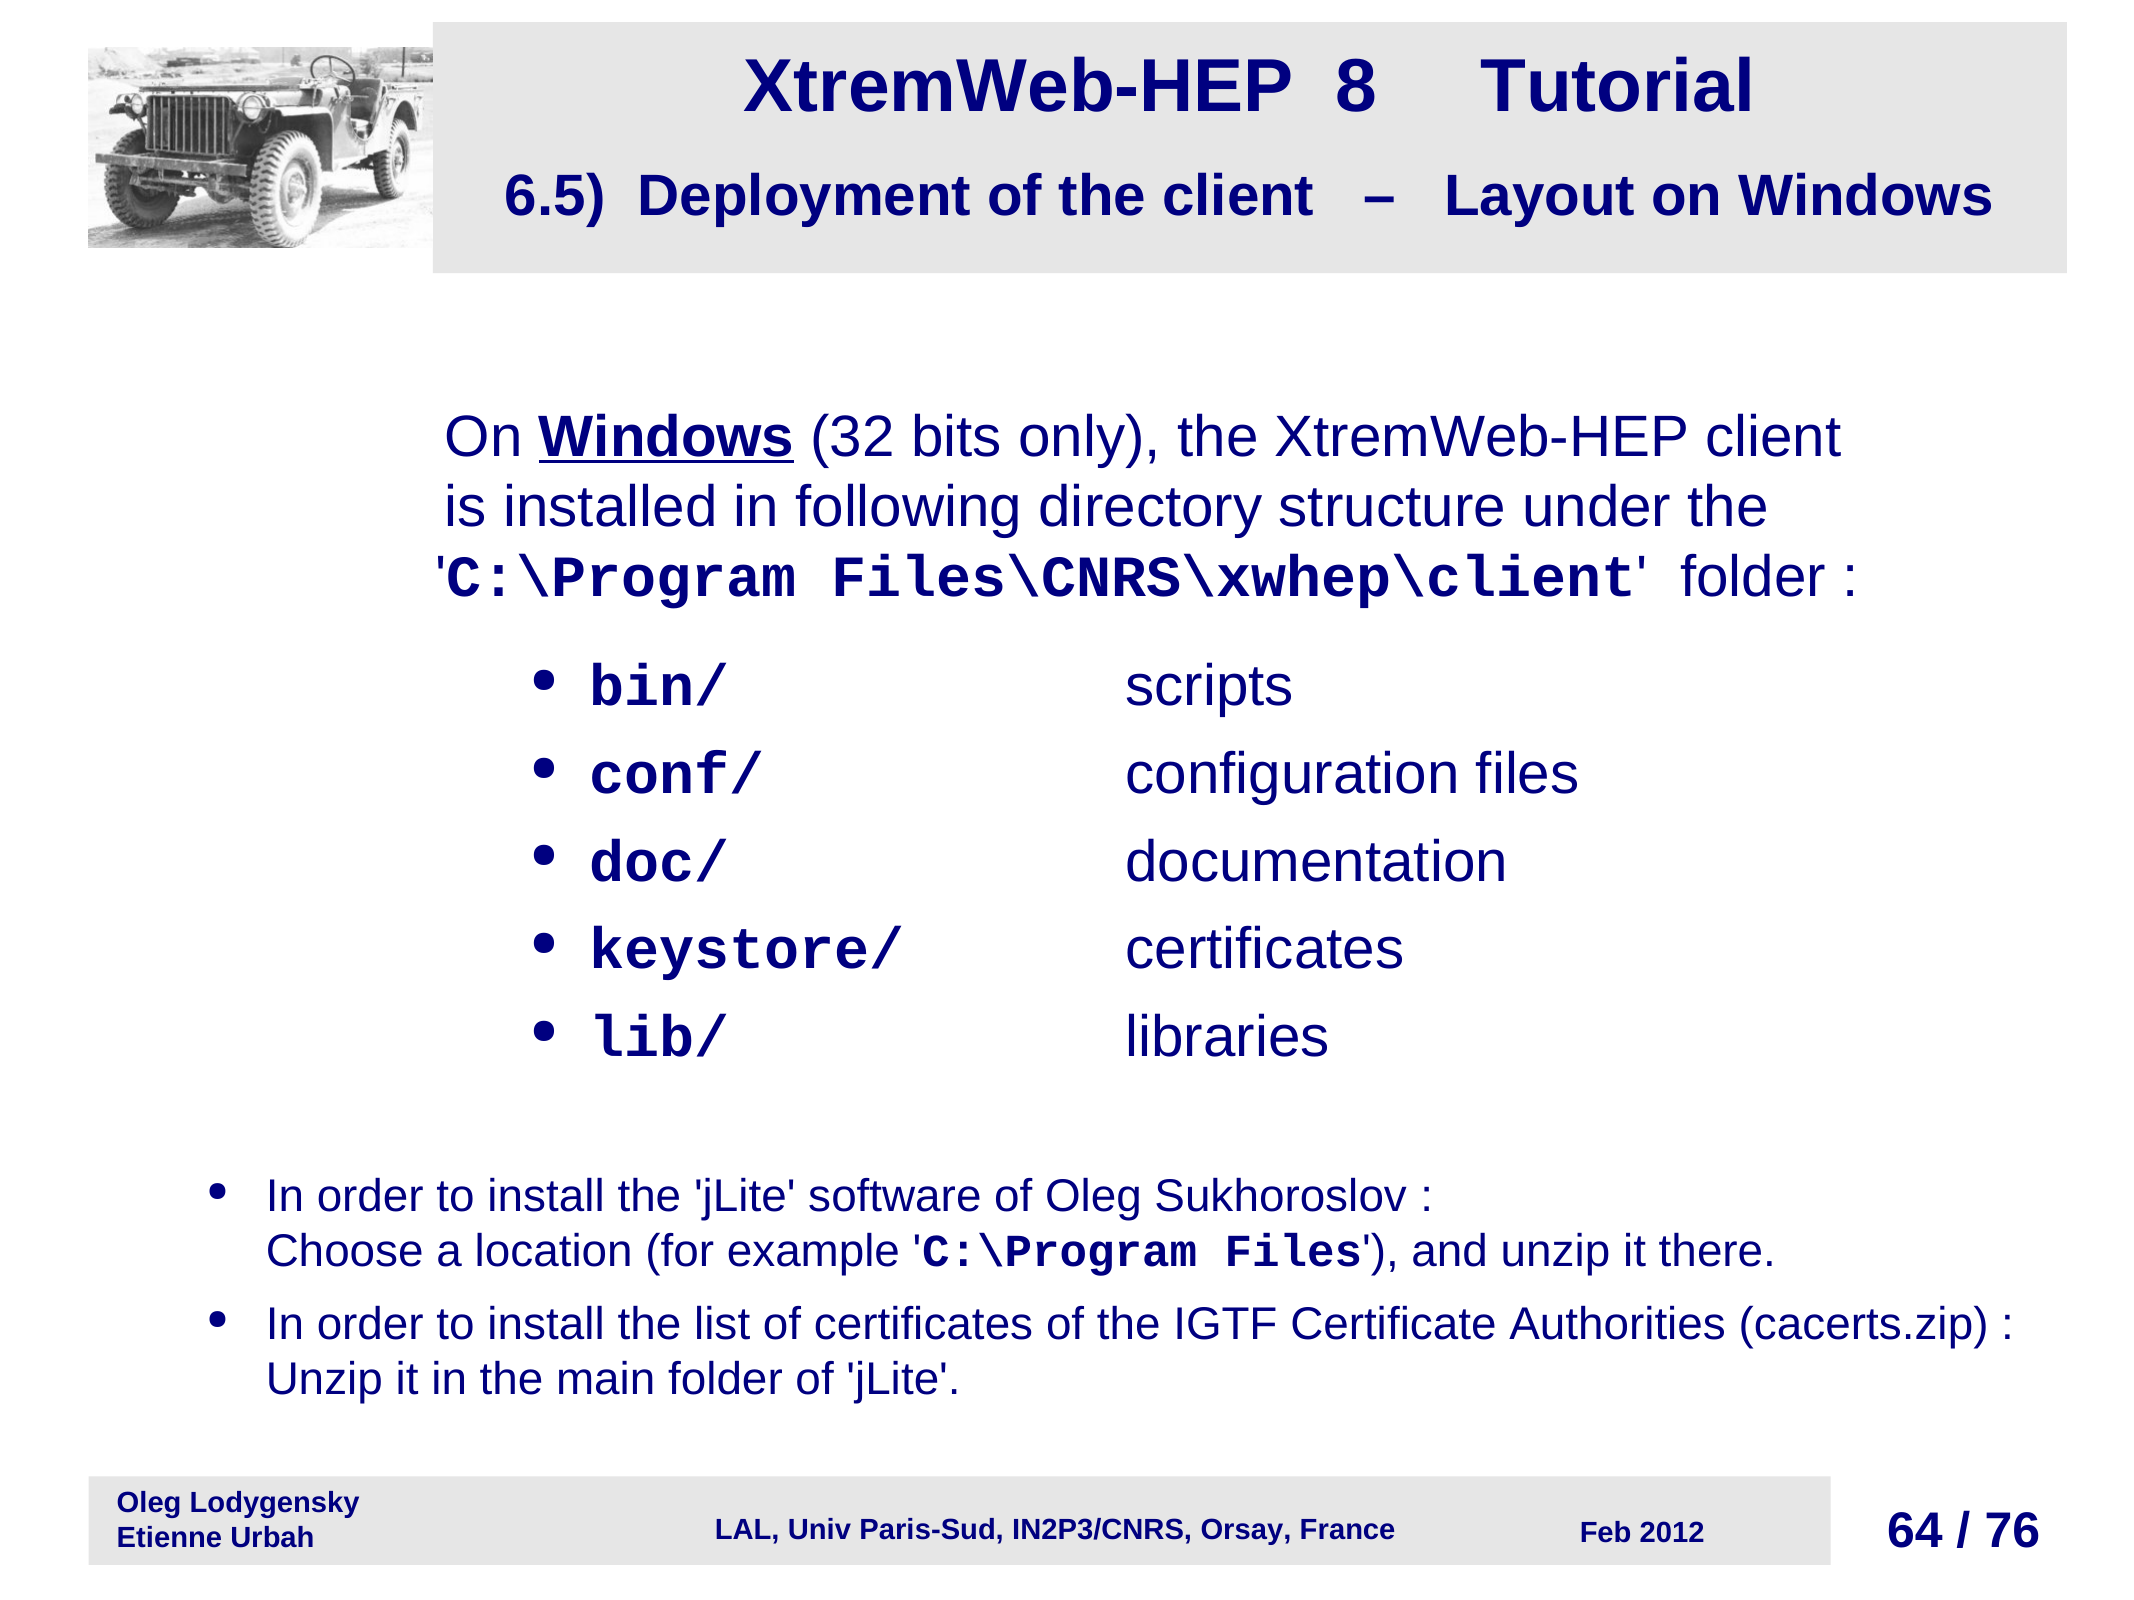

# 6.5) Deployment of the client – Layout on Windows
On Windows (32 bits only), the XtremWeb-HEP client is installed in following directory structure under the
'C:\Program Files\CNRS\xwhep\client' folder :
bin/
conf/
doc/
keystore/
lib/
scripts
configuration files
documentation
certificates
libraries
In order to install the 'jLite' software of Oleg Sukhoroslov :
Choose a location (for example 'C:\Program Files'), and unzip it there.
In order to install the list of certificates of the IGTF Certificate Authorities (cacerts.zip) :
Unzip it in the main folder of 'jLite'.
64